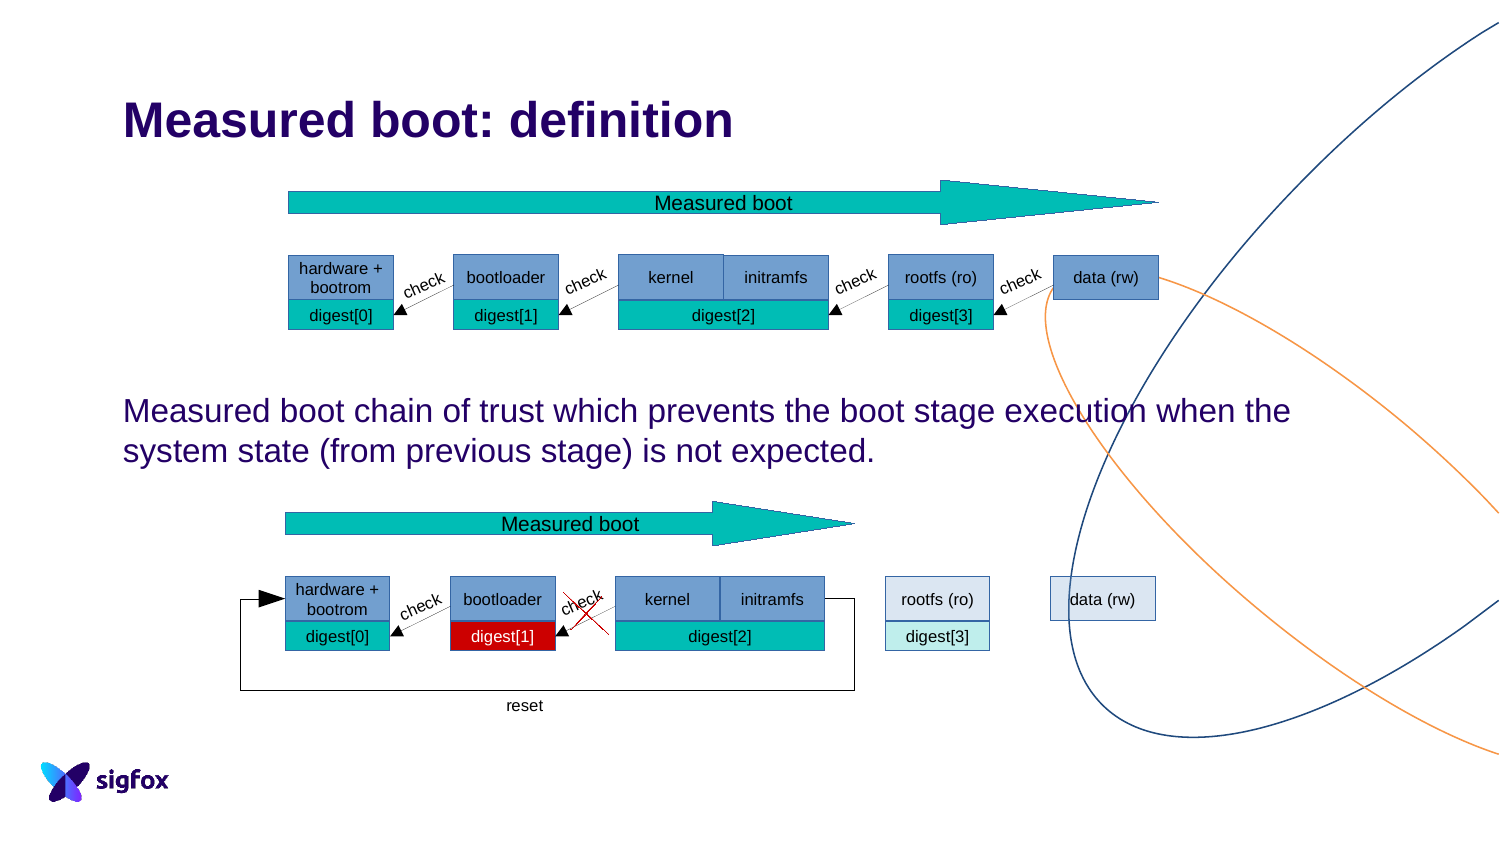

Measured boot: definition
Measured boot
bootloader
kernel
rootfs (ro)
initramfs
hardware +
bootrom
data (rw)
check
check
check
check
digest[3]
digest[0]
digest[1]
digest[2]
Measured boot chain of trust which prevents the boot stage execution when the system state (from previous stage) is not expected.
Measured boot
bootloader
kernel
rootfs (ro)
initramfs
hardware +
bootrom
data (rw)
check
check
digest[3]
digest[0]
digest[1]
digest[2]
reset